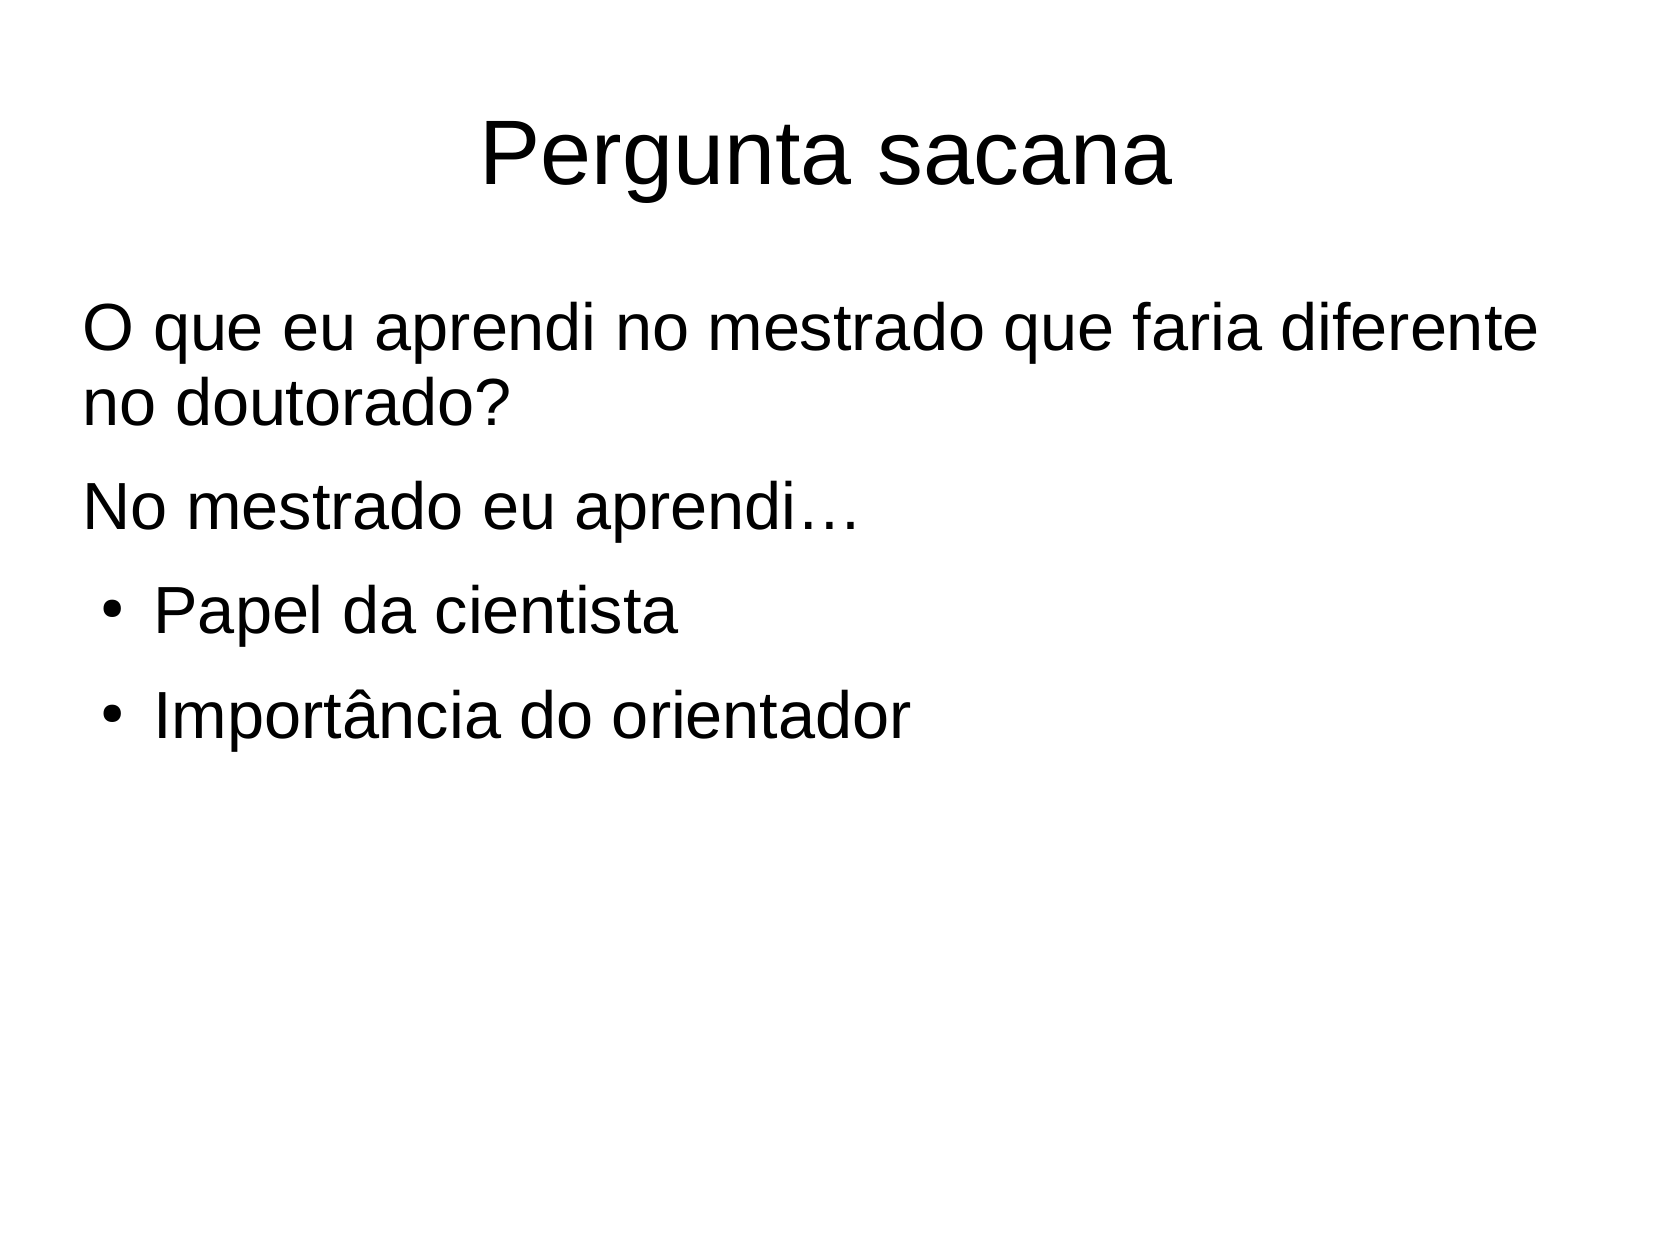

# Pergunta sacana
O que eu aprendi no mestrado que faria diferente no doutorado?
No mestrado eu aprendi…
Papel da cientista
Importância do orientador